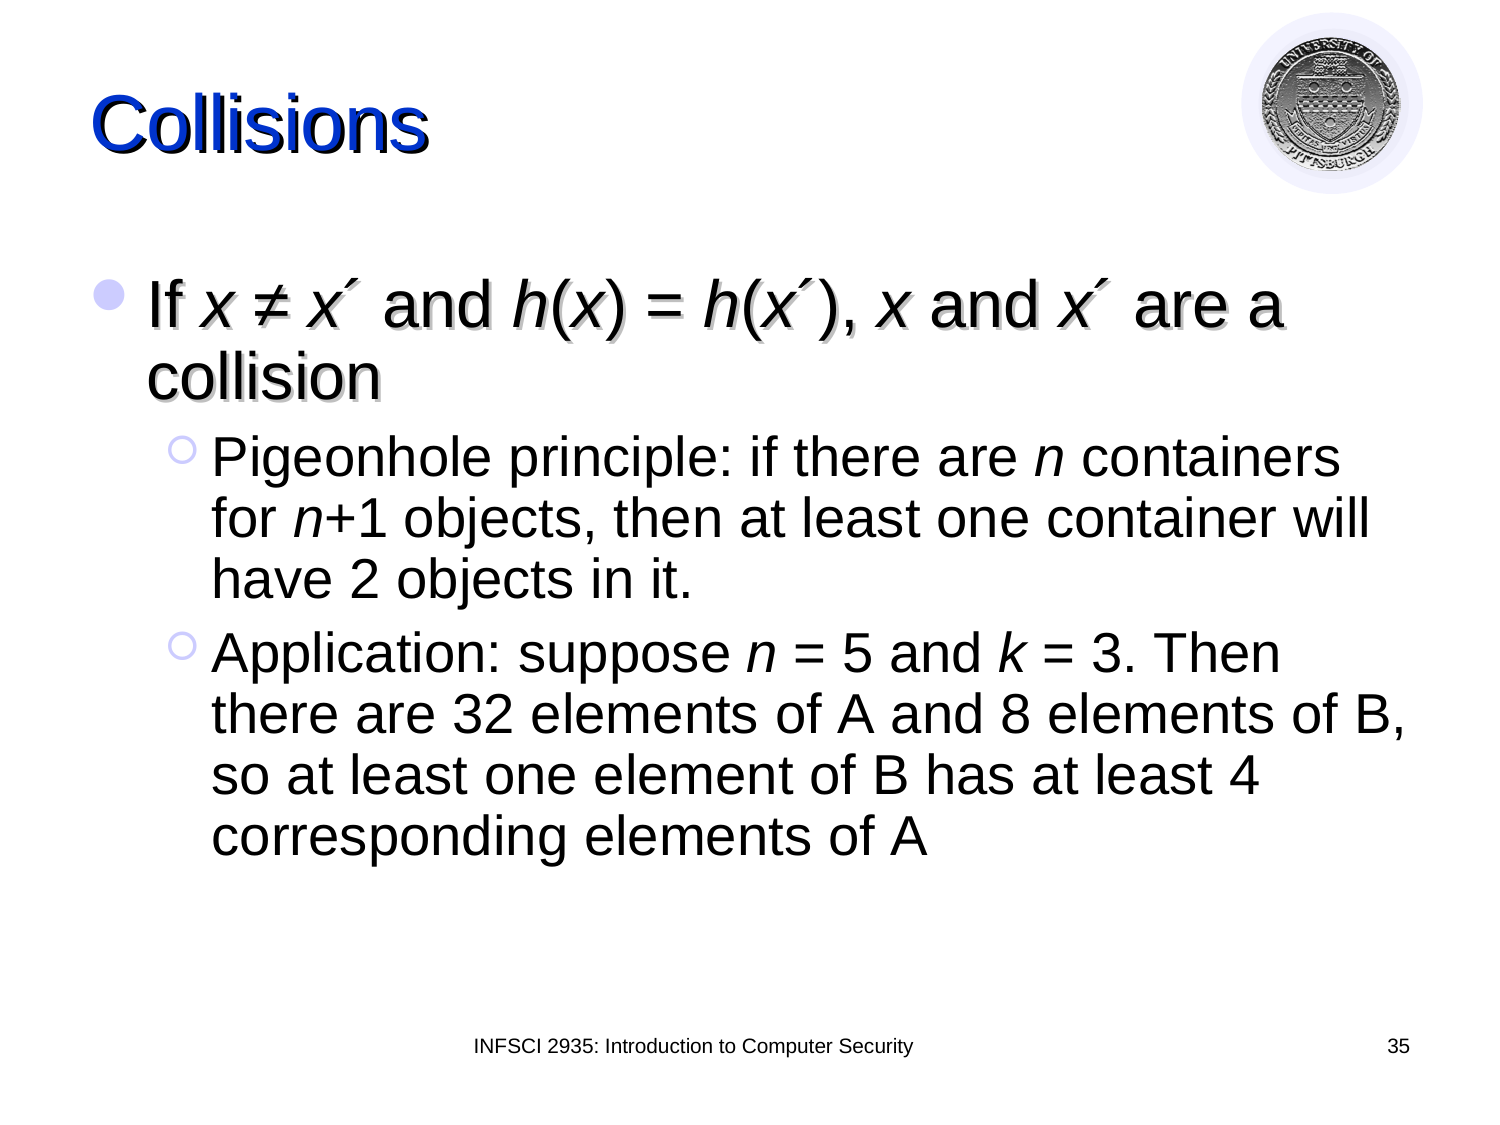

# Collisions
If x ≠ x´ and h(x) = h(x´), x and x´ are a collision
Pigeonhole principle: if there are n containers for n+1 objects, then at least one container will have 2 objects in it.
Application: suppose n = 5 and k = 3. Then there are 32 elements of A and 8 elements of B, so at least one element of B has at least 4 corresponding elements of A
35